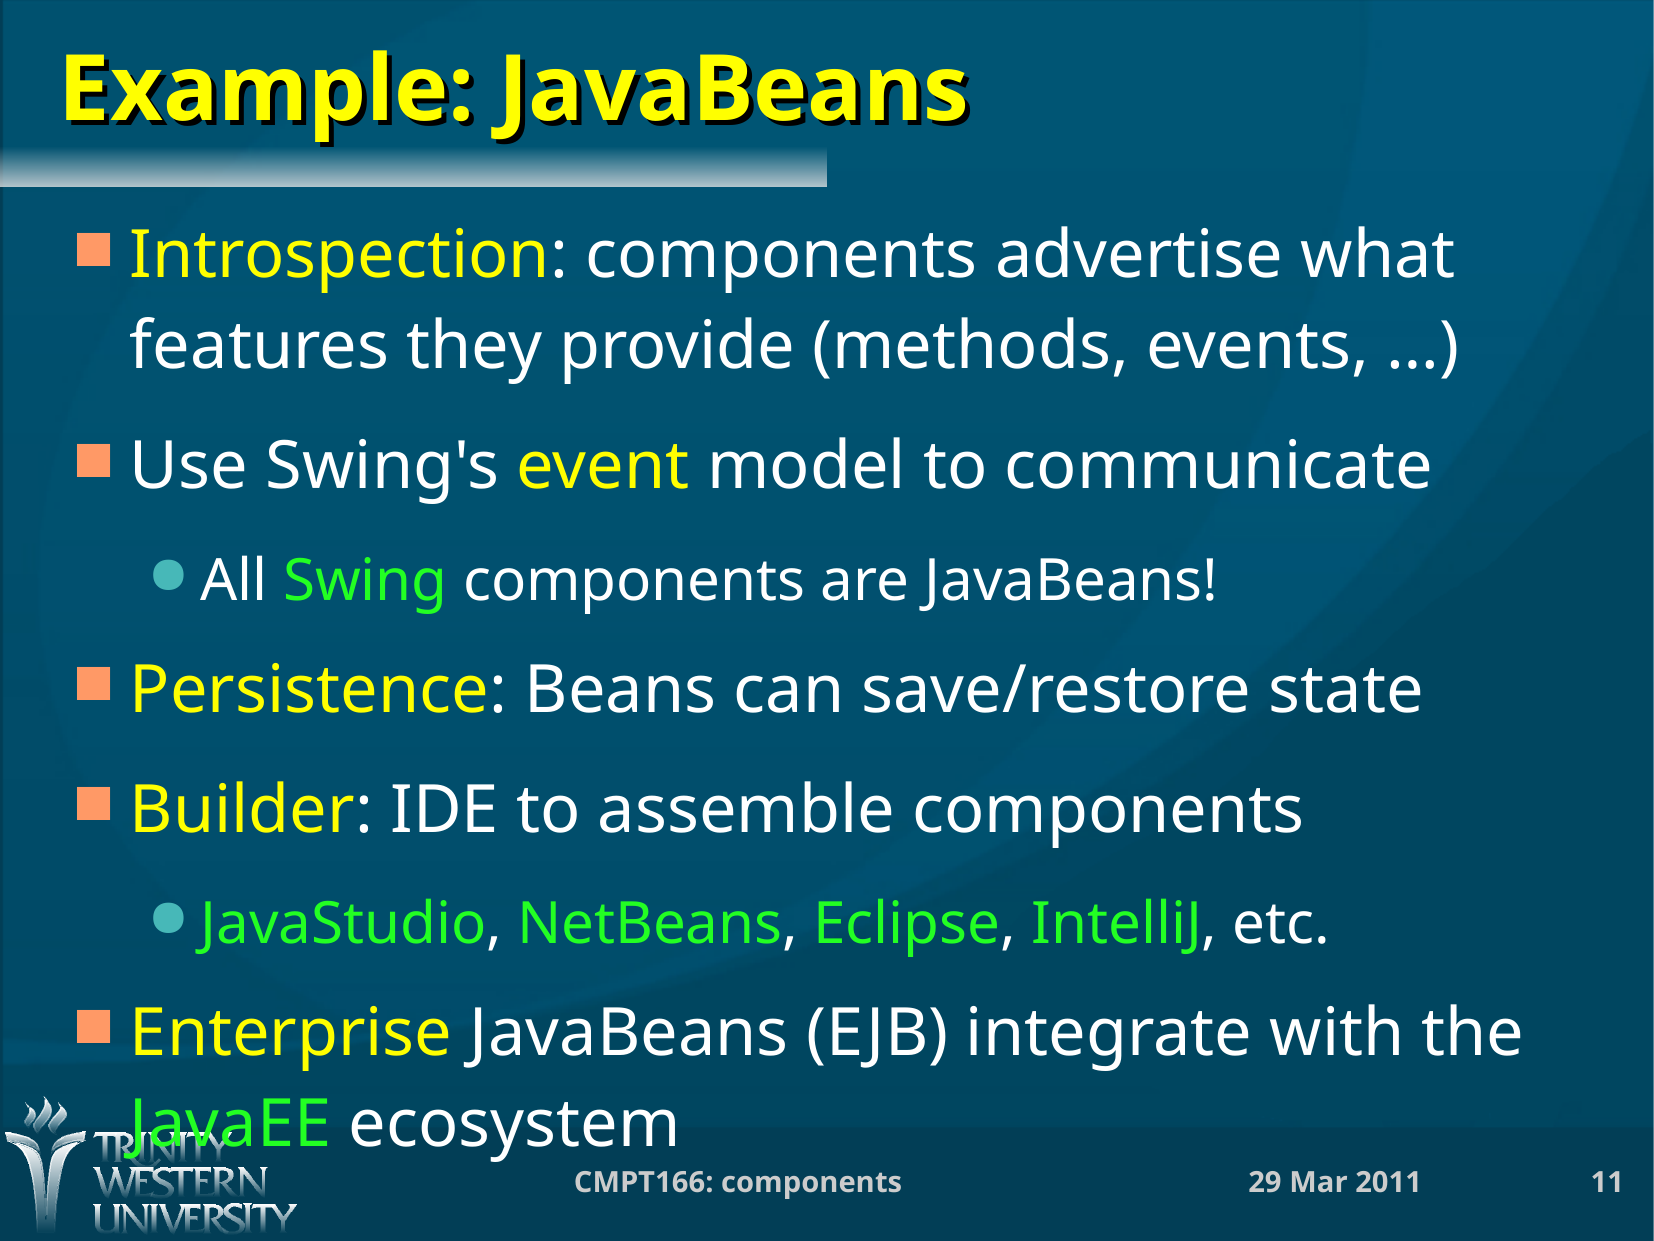

# Example: JavaBeans
Introspection: components advertise what features they provide (methods, events, …)
Use Swing's event model to communicate
All Swing components are JavaBeans!
Persistence: Beans can save/restore state
Builder: IDE to assemble components
JavaStudio, NetBeans, Eclipse, IntelliJ, etc.
Enterprise JavaBeans (EJB) integrate with the JavaEE ecosystem
CMPT166: components
29 Mar 2011
11